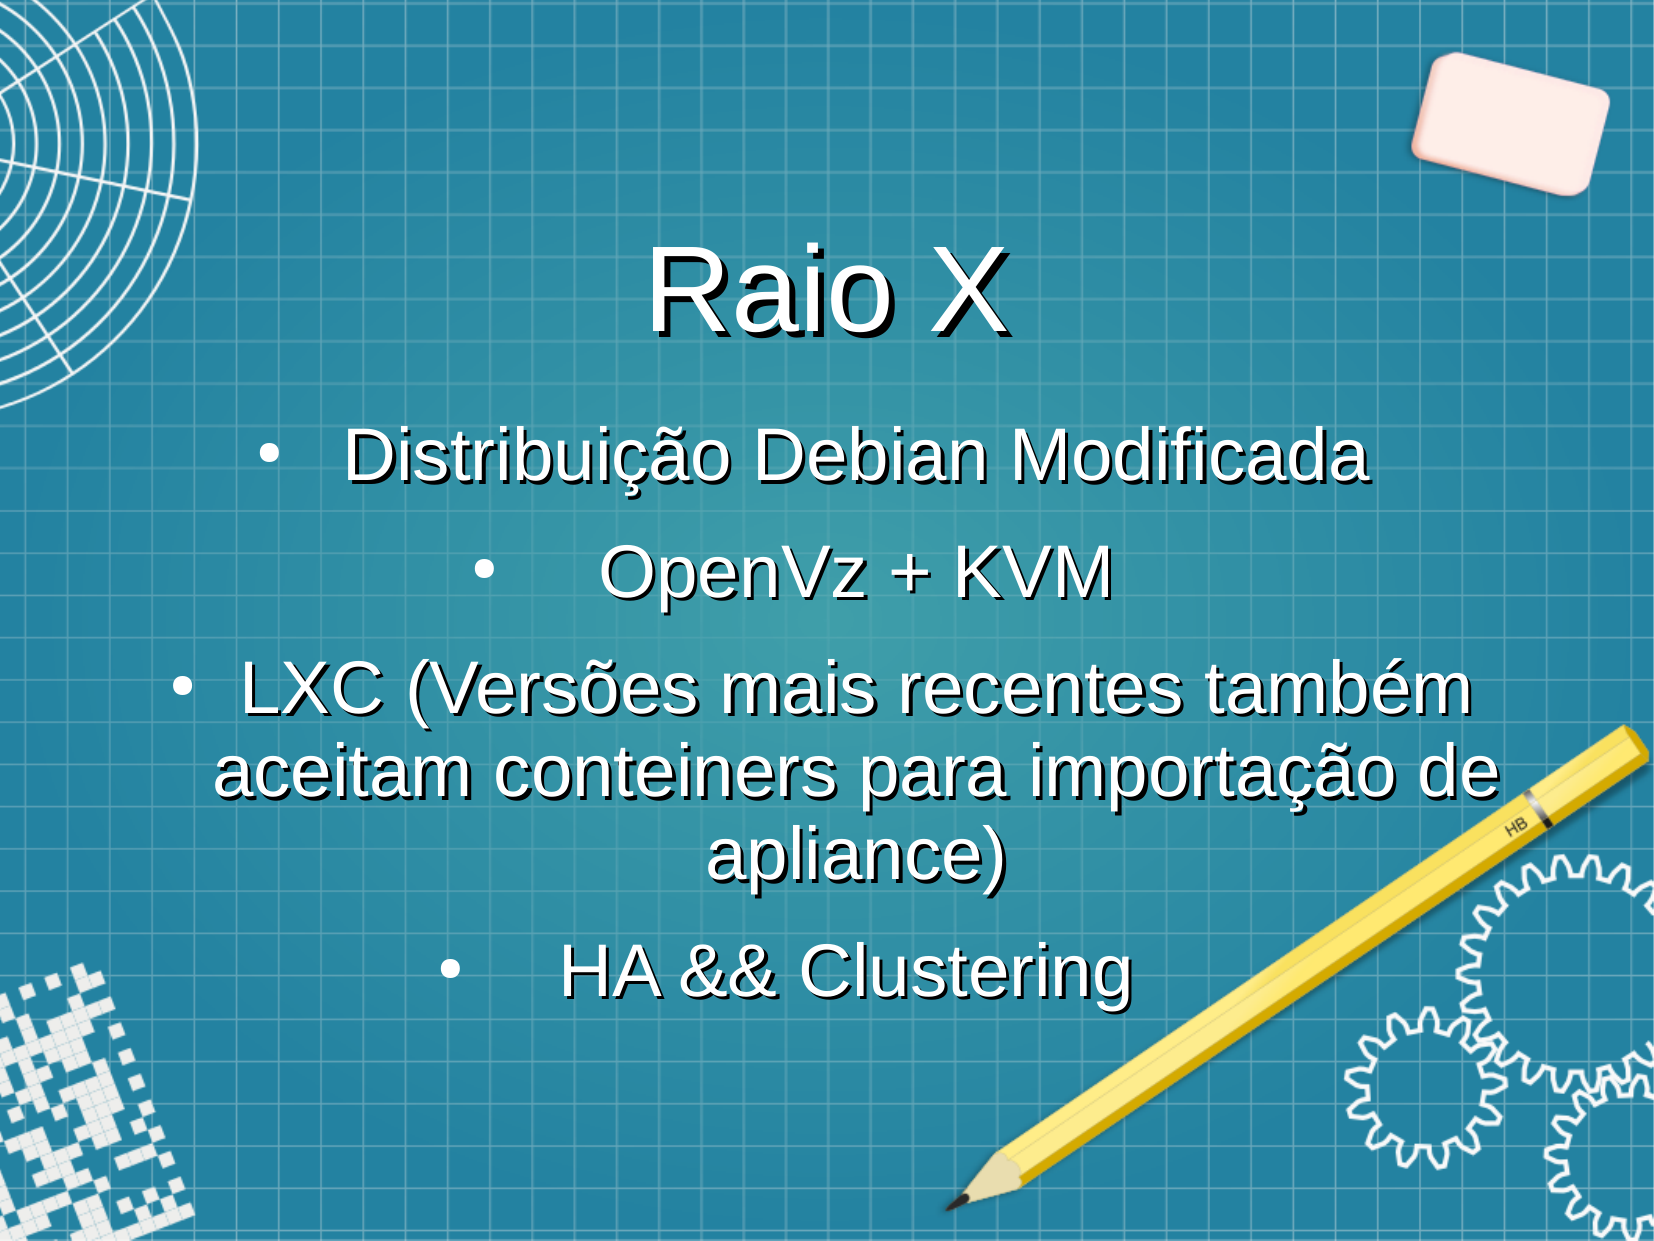

# Raio X
Distribuição Debian Modificada
OpenVz + KVM
LXC (Versões mais recentes também aceitam conteiners para importação de apliance)
HA && Clustering